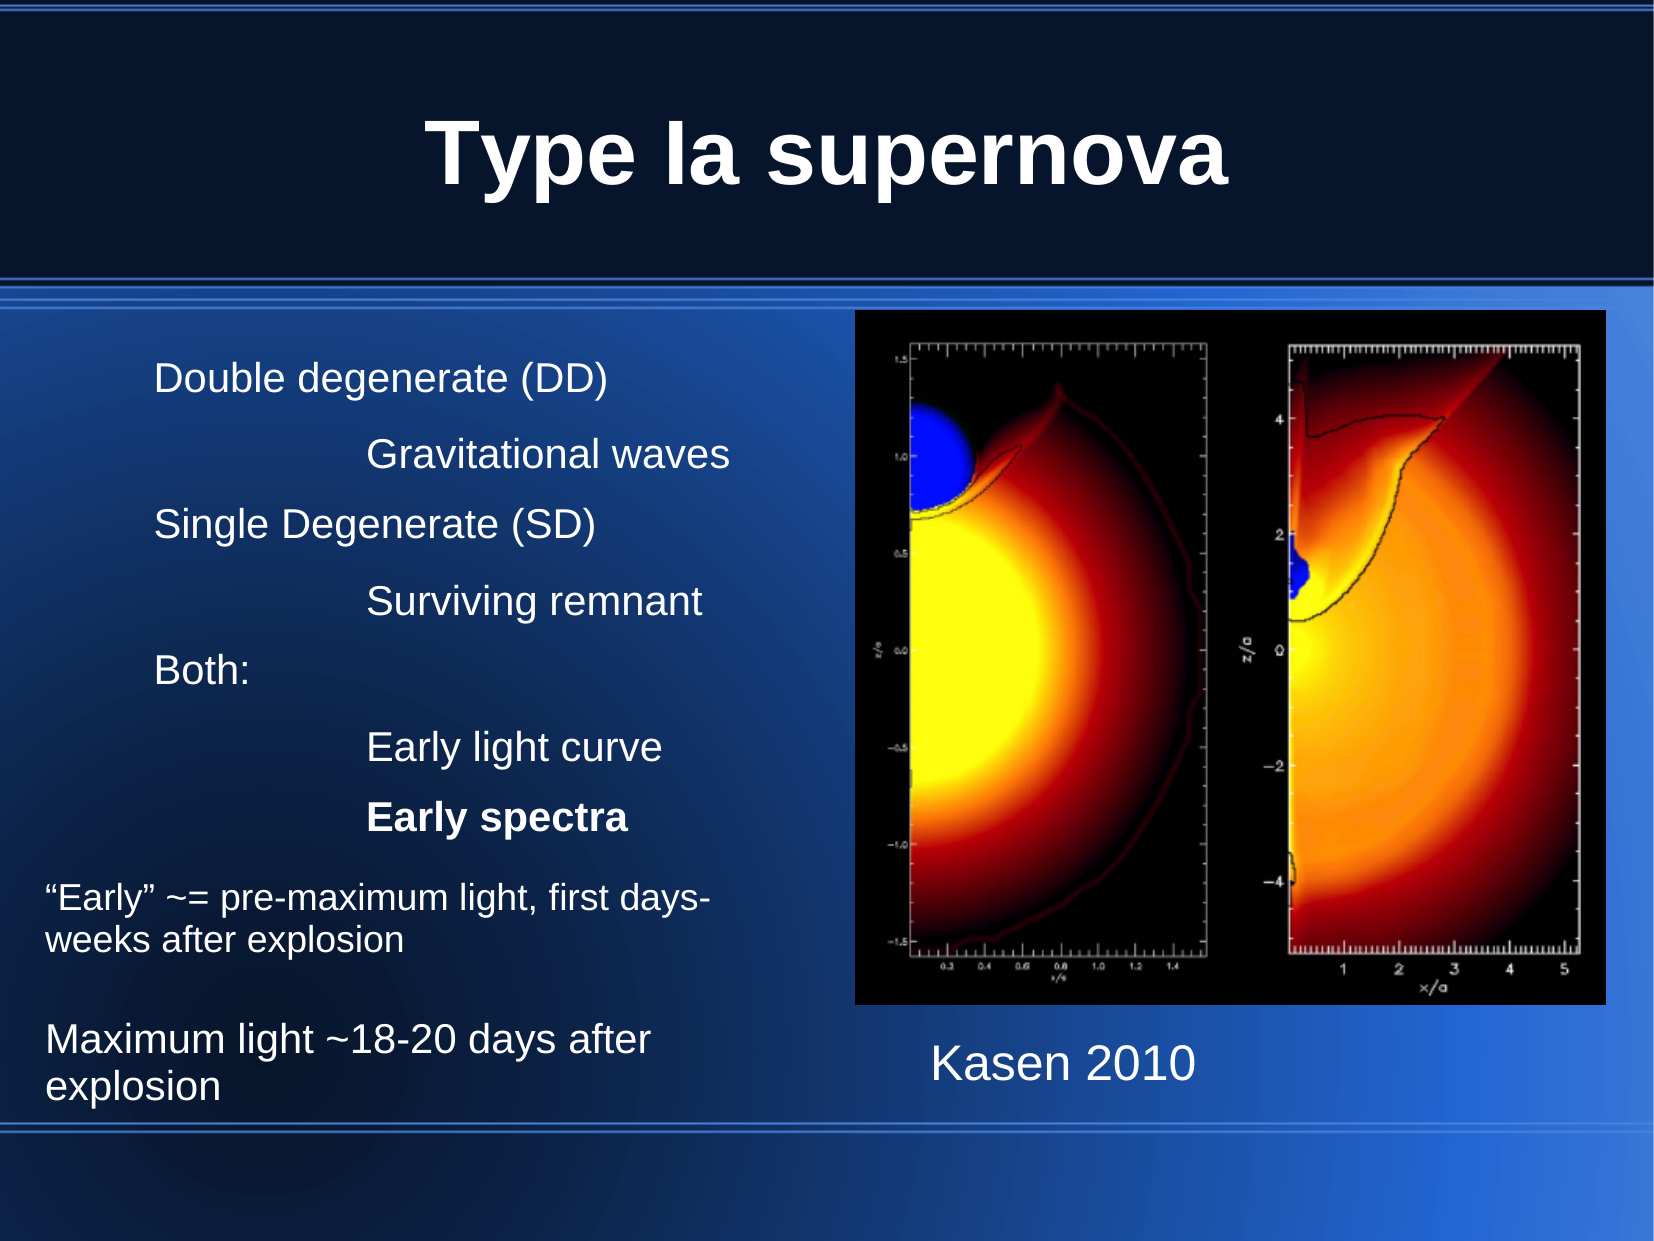

# Type Ia supernova
Double degenerate (DD)
Gravitational waves
Single Degenerate (SD)
Surviving remnant
Both:
Early light curve
Early spectra
“Early” ~= pre-maximum light, first days-weeks after explosion
Maximum light ~18-20 days after explosion
Kasen 2010